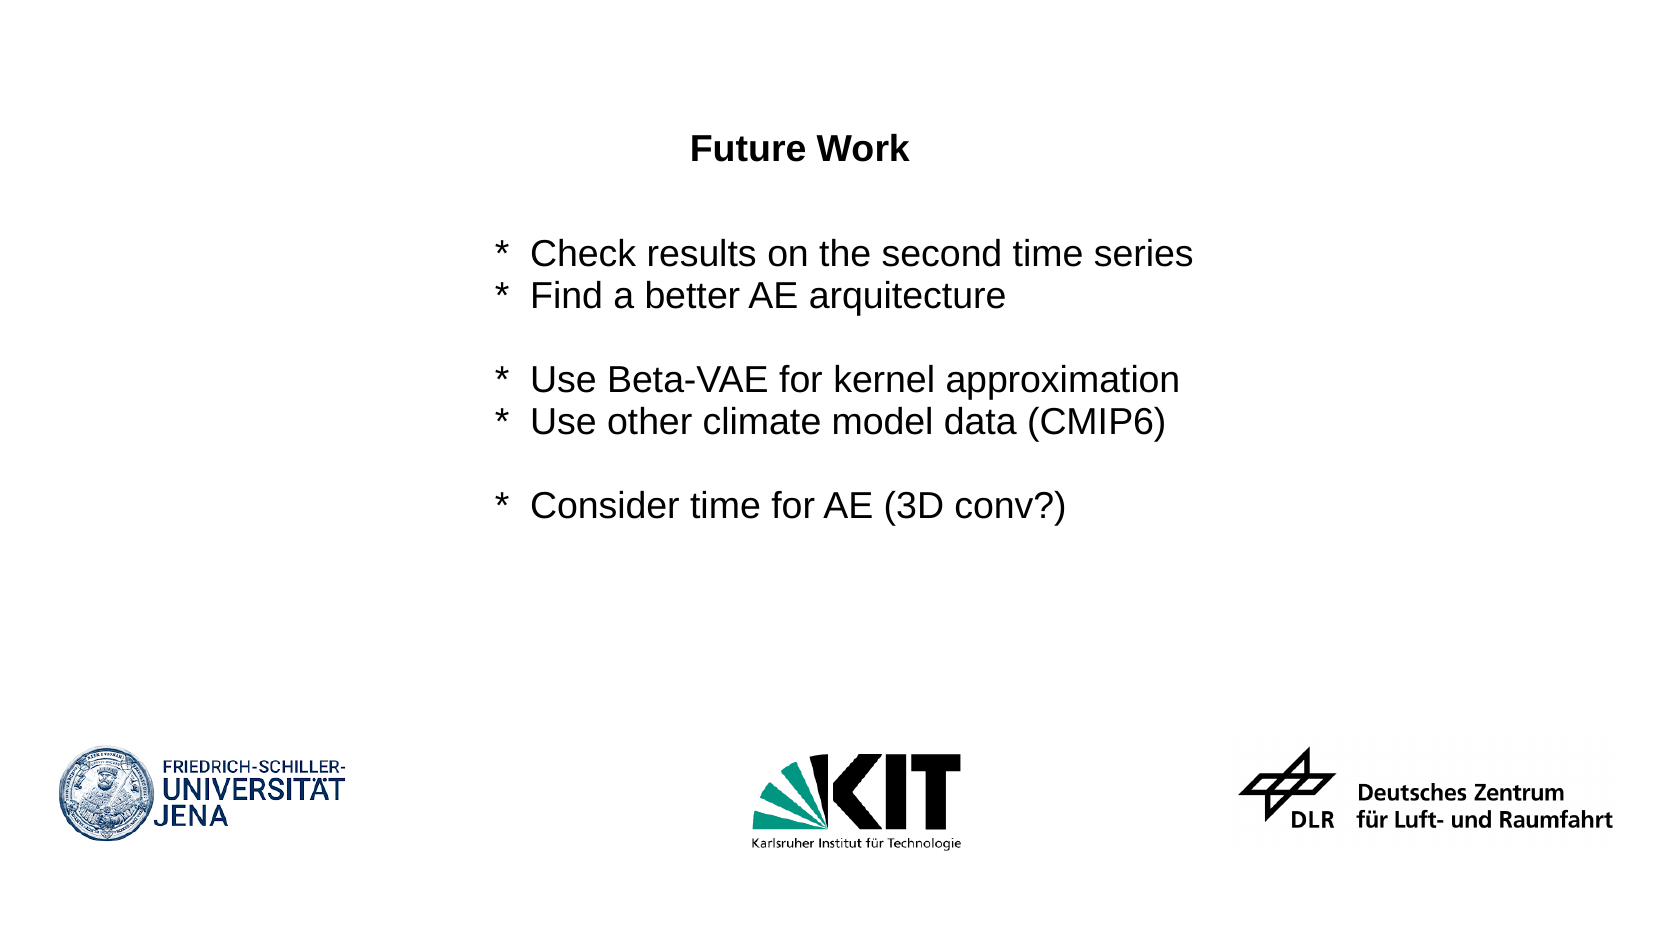

Future Work
* Check results on the second time series
* Find a better AE arquitecture
* Use Beta-VAE for kernel approximation
* Use other climate model data (CMIP6)
* Consider time for AE (3D conv?)